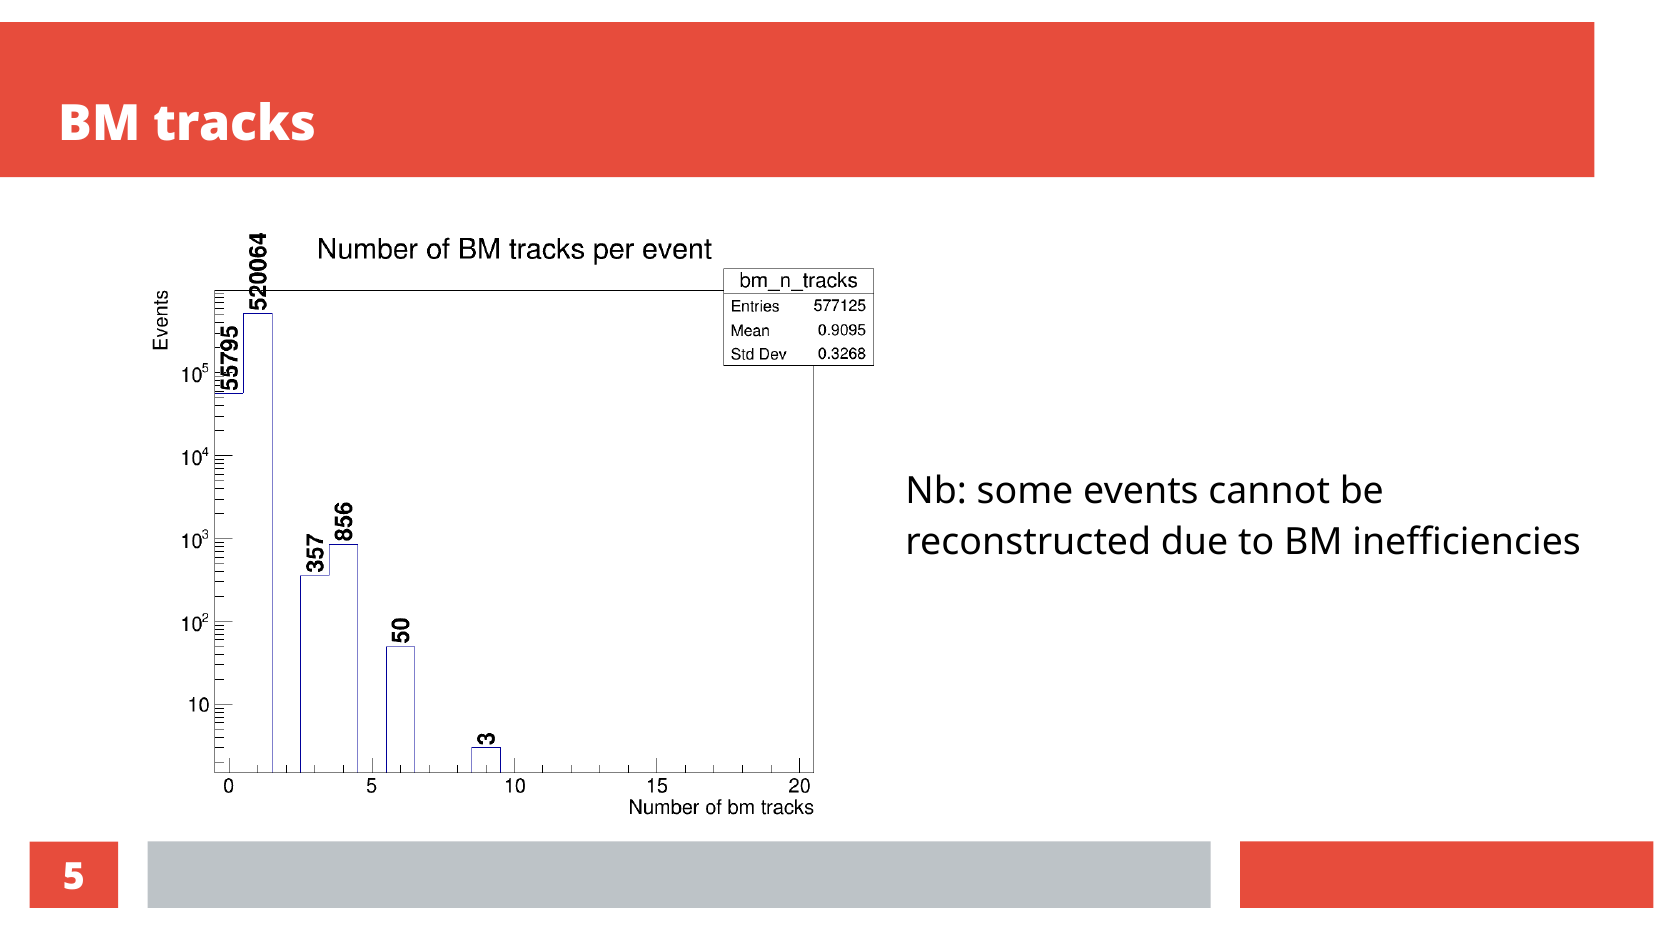

# BM tracks
Nb: some events cannot be
reconstructed due to BM inefficiencies
5